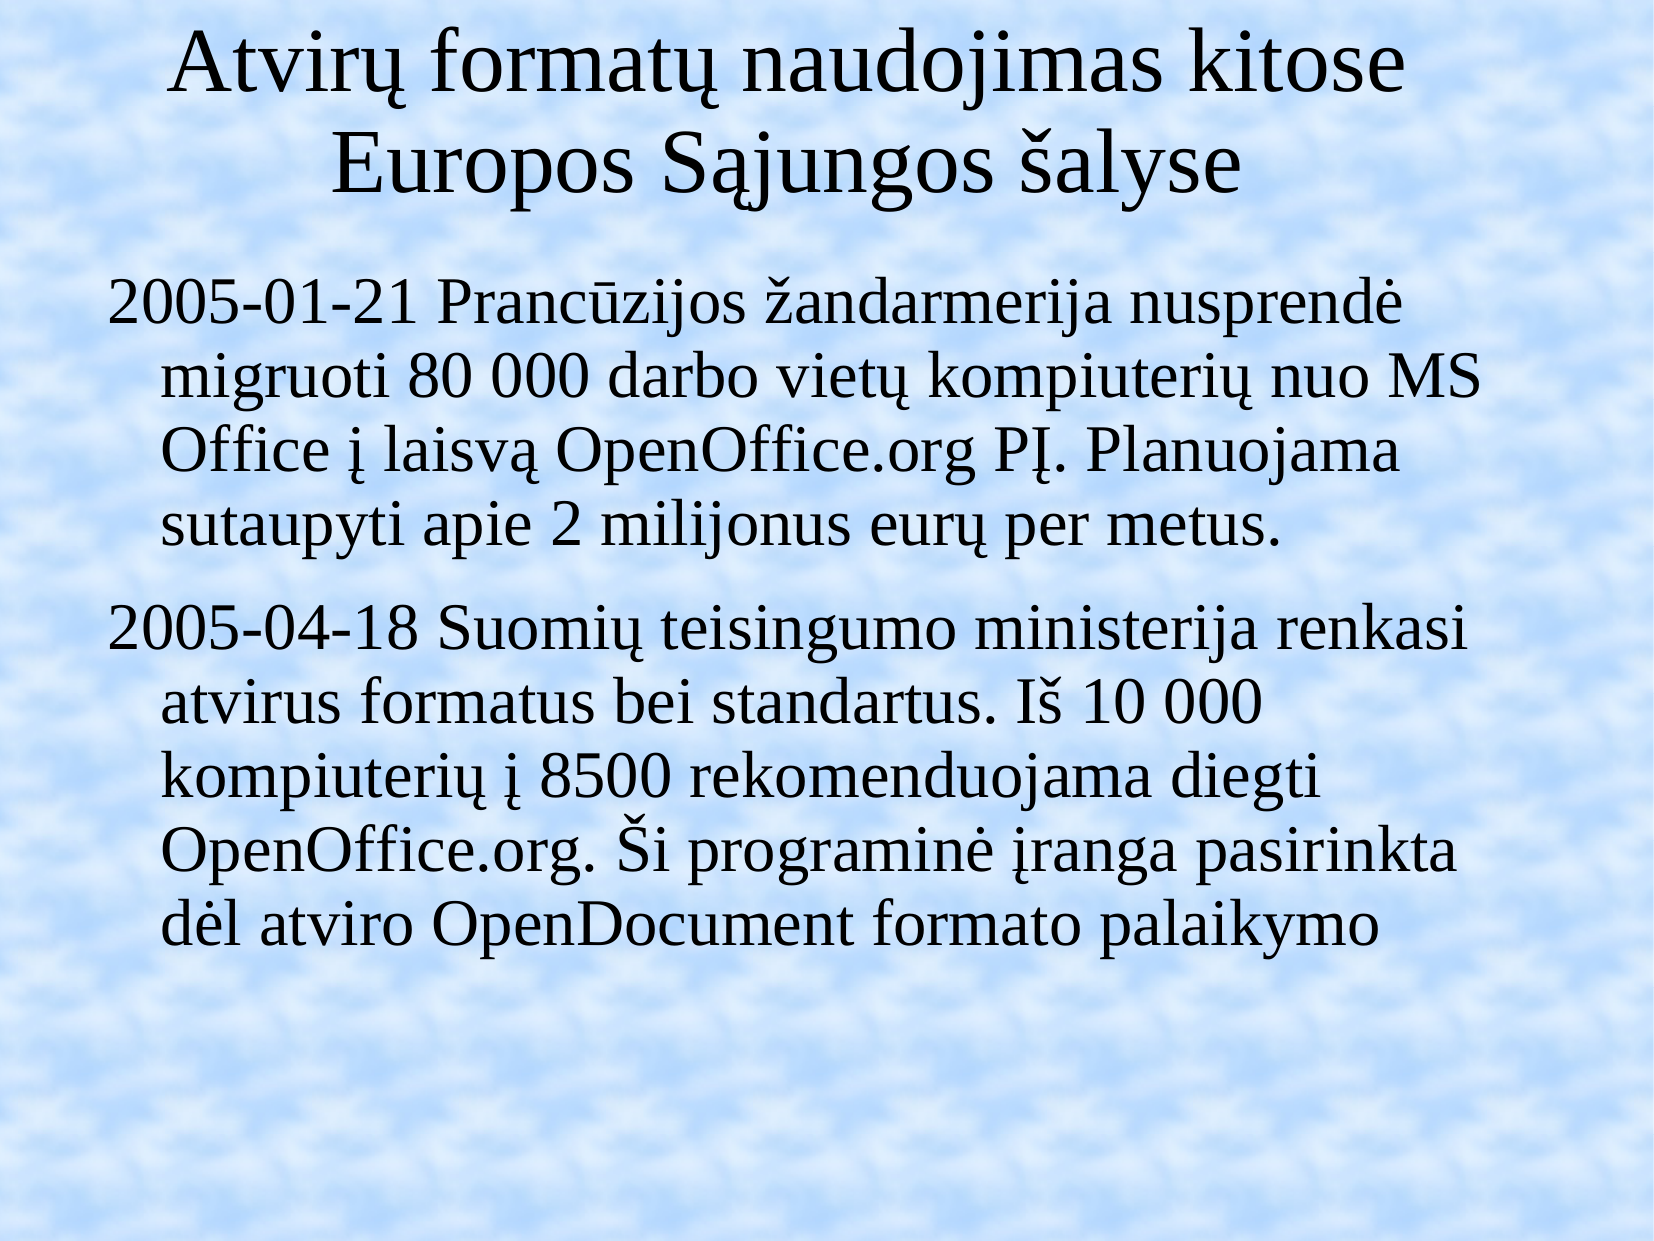

# Atvirų formatų naudojimas kitose Europos Sąjungos šalyse
2005-01-21 Prancūzijos žandarmerija nusprendė migruoti 80 000 darbo vietų kompiuterių nuo MS Office į laisvą OpenOffice.org PĮ. Planuojama sutaupyti apie 2 milijonus eurų per metus.
2005-04-18 Suomių teisingumo ministerija renkasi atvirus formatus bei standartus. Iš 10 000 kompiuterių į 8500 rekomenduojama diegti OpenOffice.org. Ši programinė įranga pasirinkta dėl atviro OpenDocument formato palaikymo